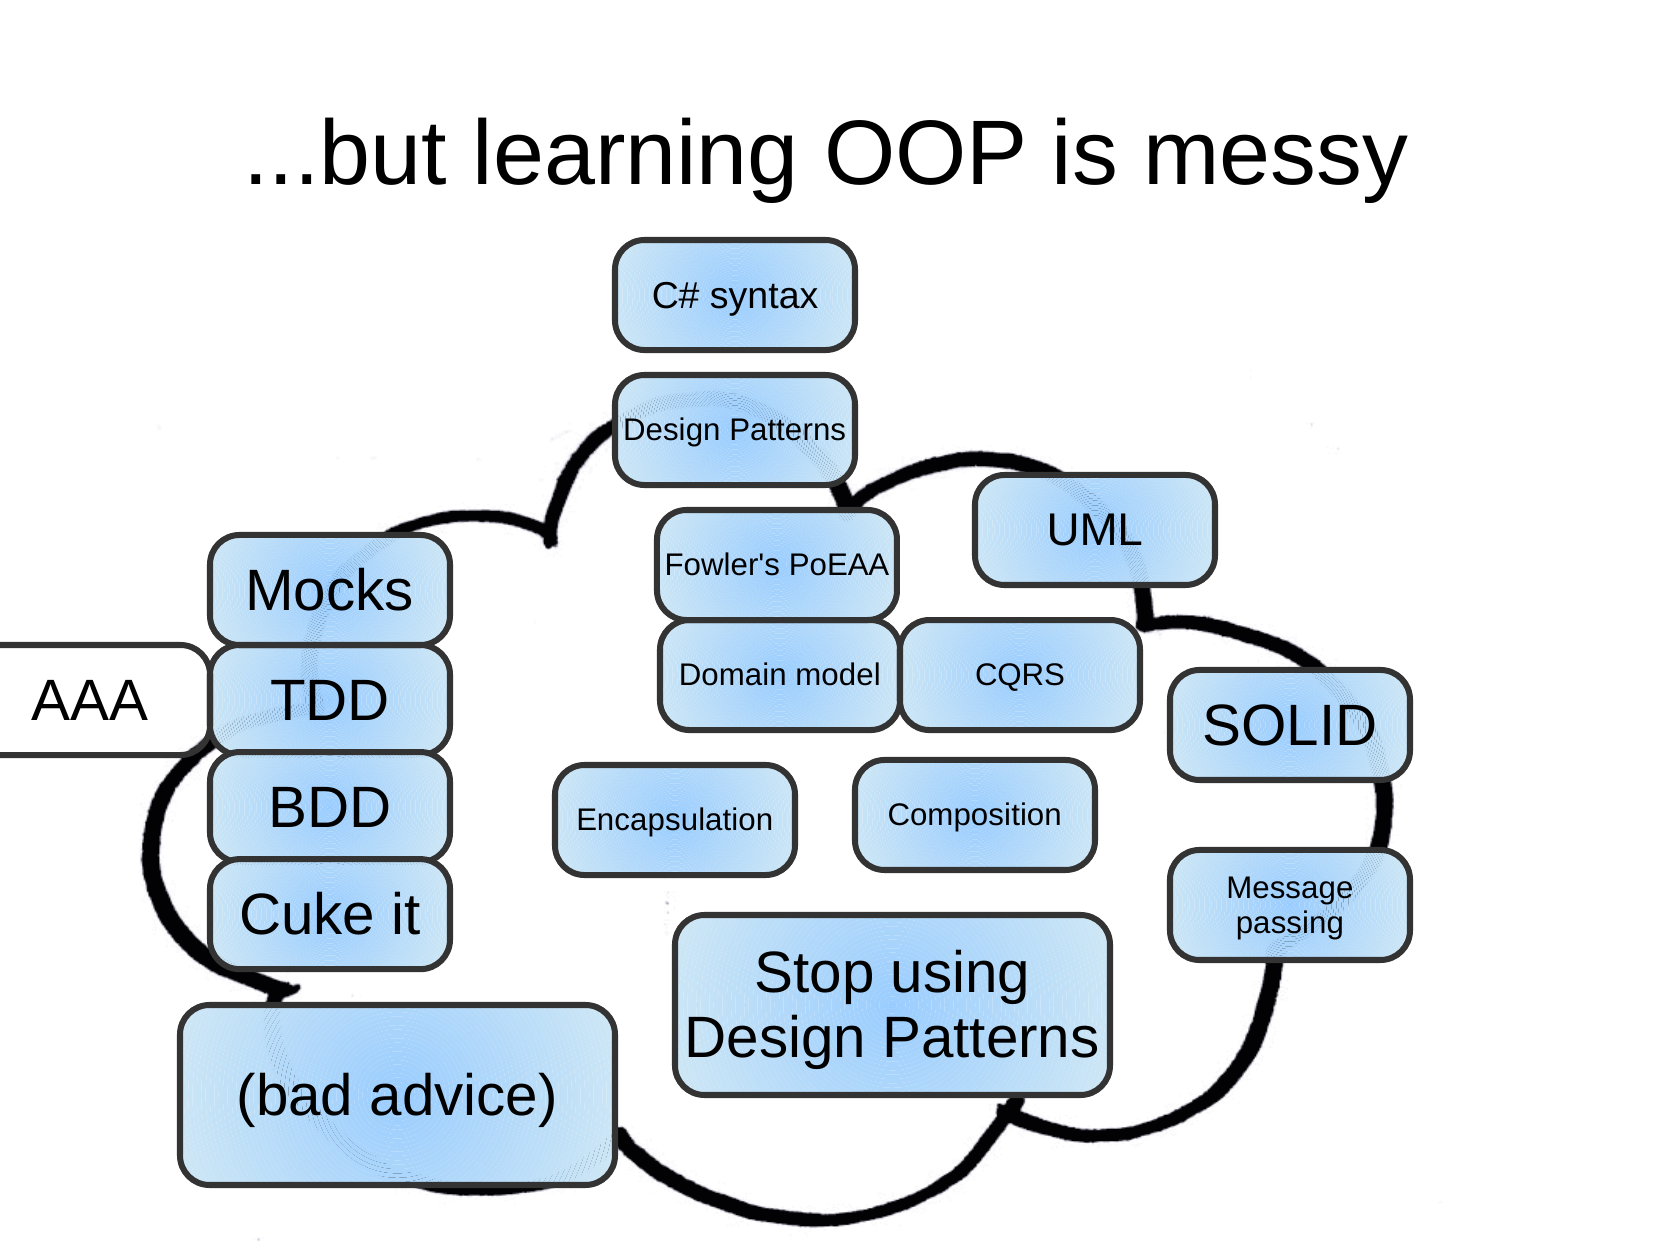

# ...but learning OOP is messy
C# syntax
Design Patterns
UML
Fowler's PoEAA
Mocks
Domain model
CQRS
AAA
TDD
SOLID
BDD
Composition
Encapsulation
Message
passing
Cuke it
Stop using
Design Patterns
(bad advice)